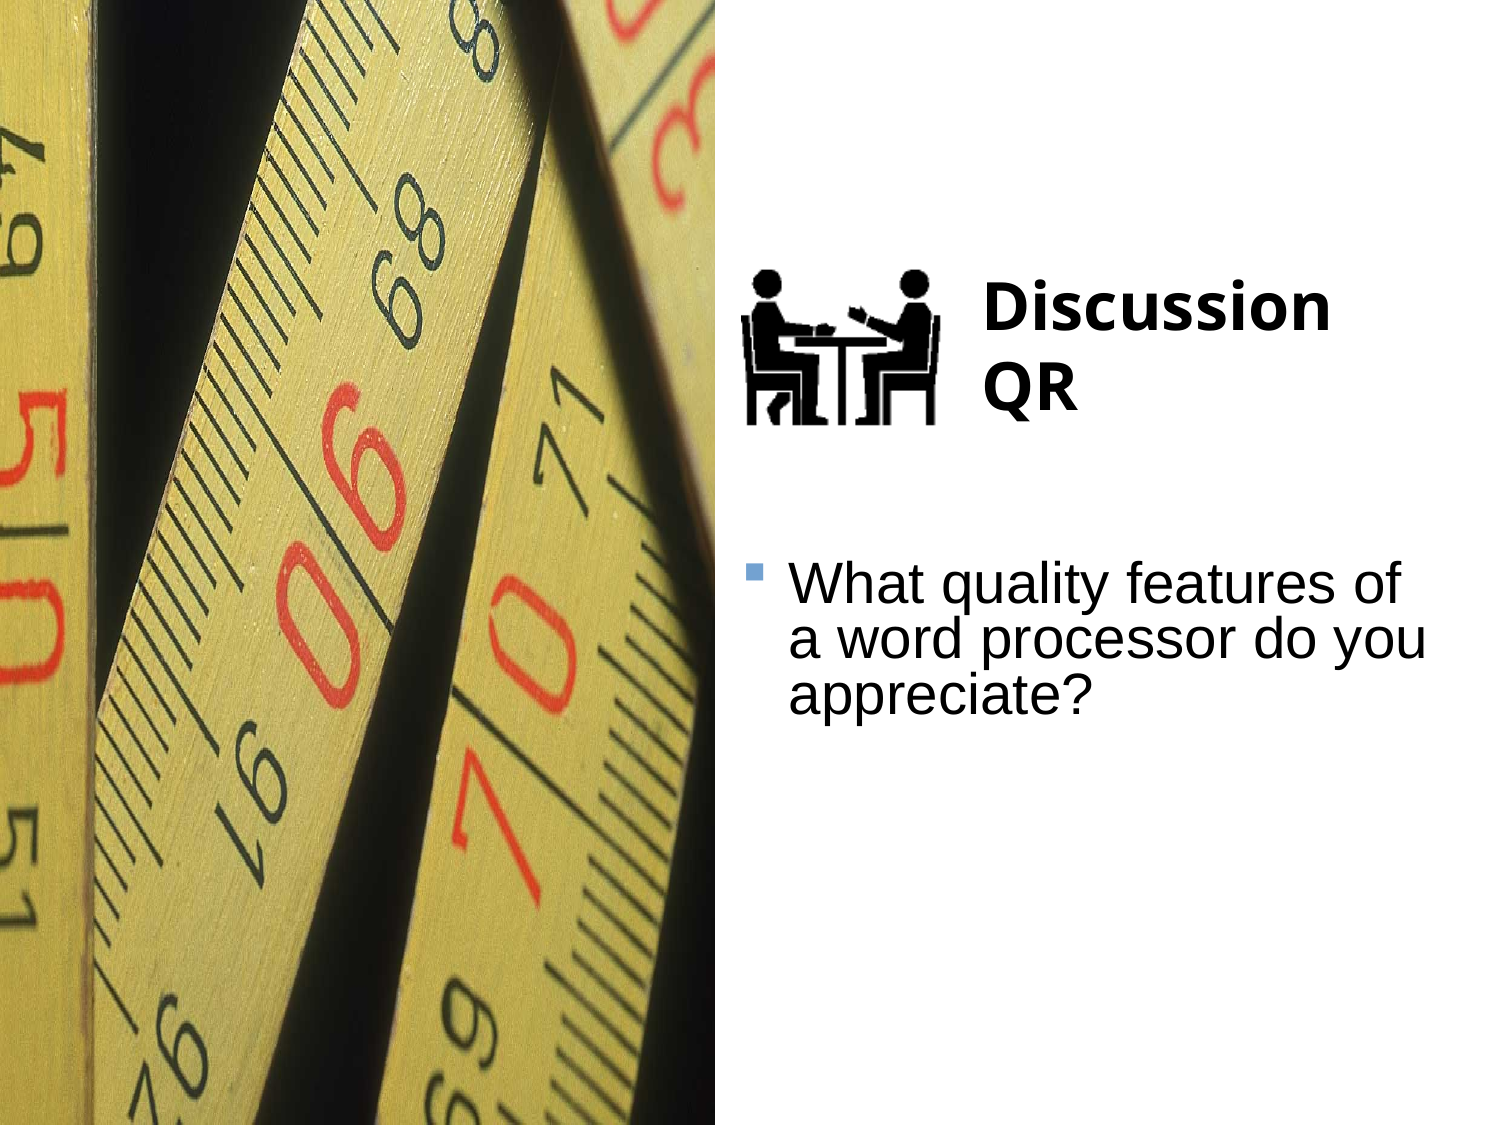

# Discussion QR
What quality features of a word processor do you appreciate?